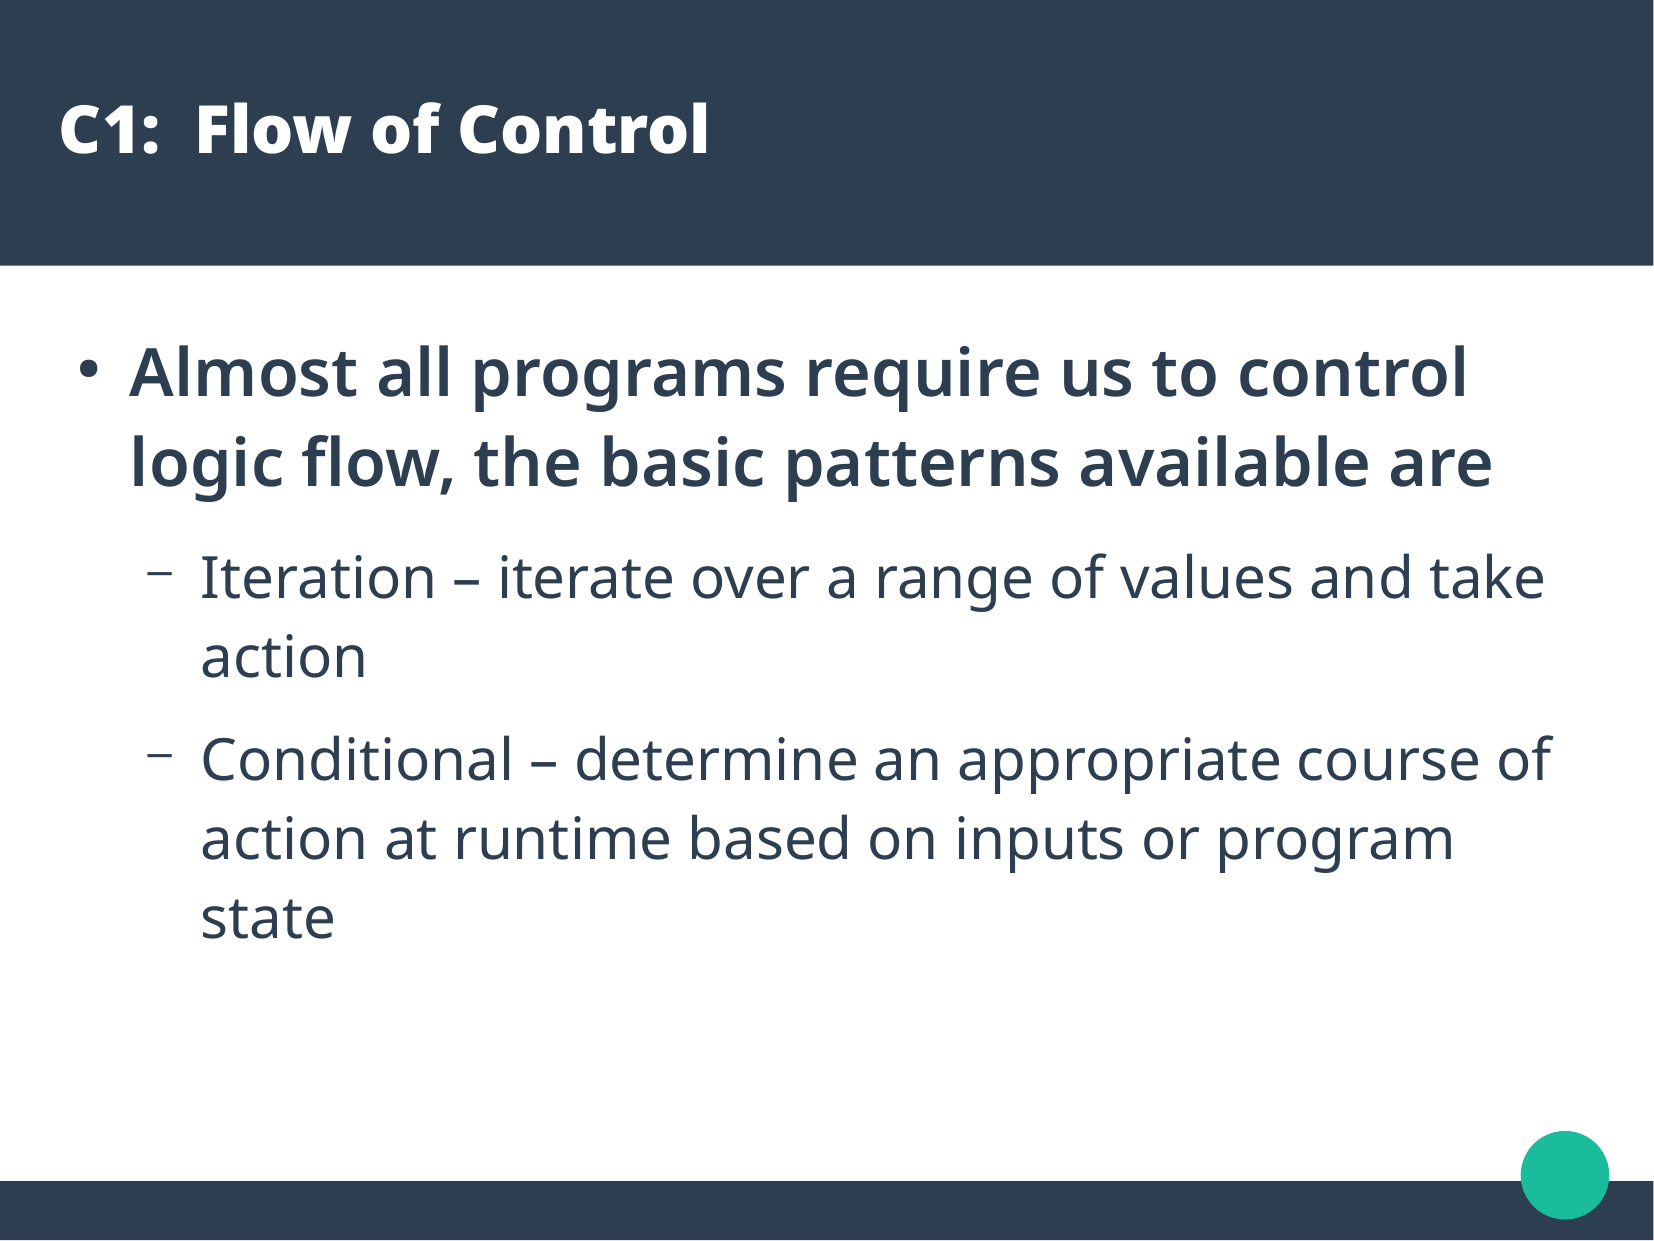

# C1: Flow of Control
Almost all programs require us to control logic flow, the basic patterns available are
Iteration – iterate over a range of values and take action
Conditional – determine an appropriate course of action at runtime based on inputs or program state